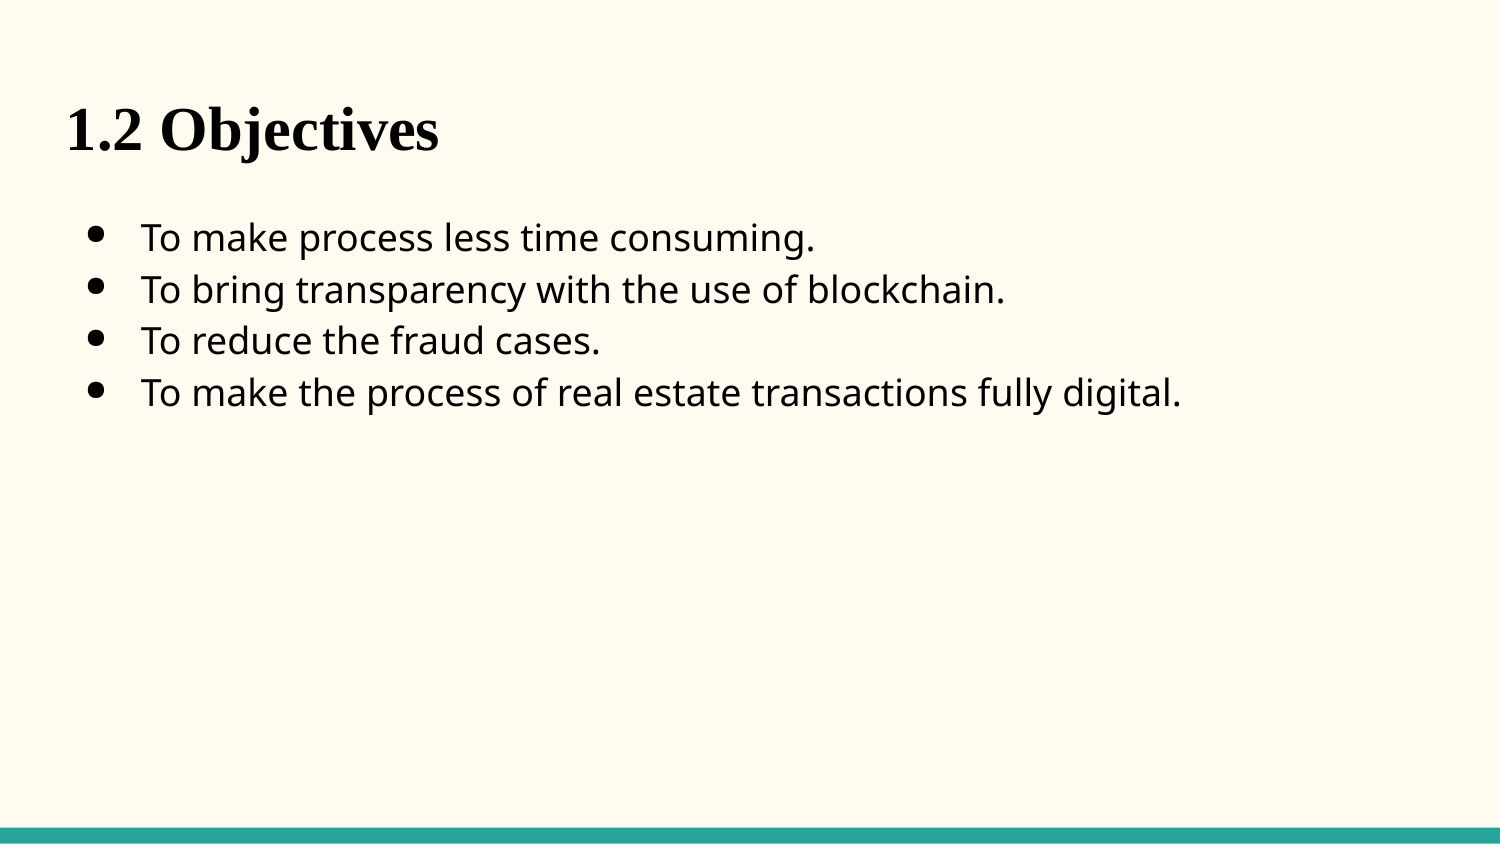

1.2 Objectives
To make process less time consuming.
To bring transparency with the use of blockchain.
To reduce the fraud cases.
To make the process of real estate transactions fully digital.